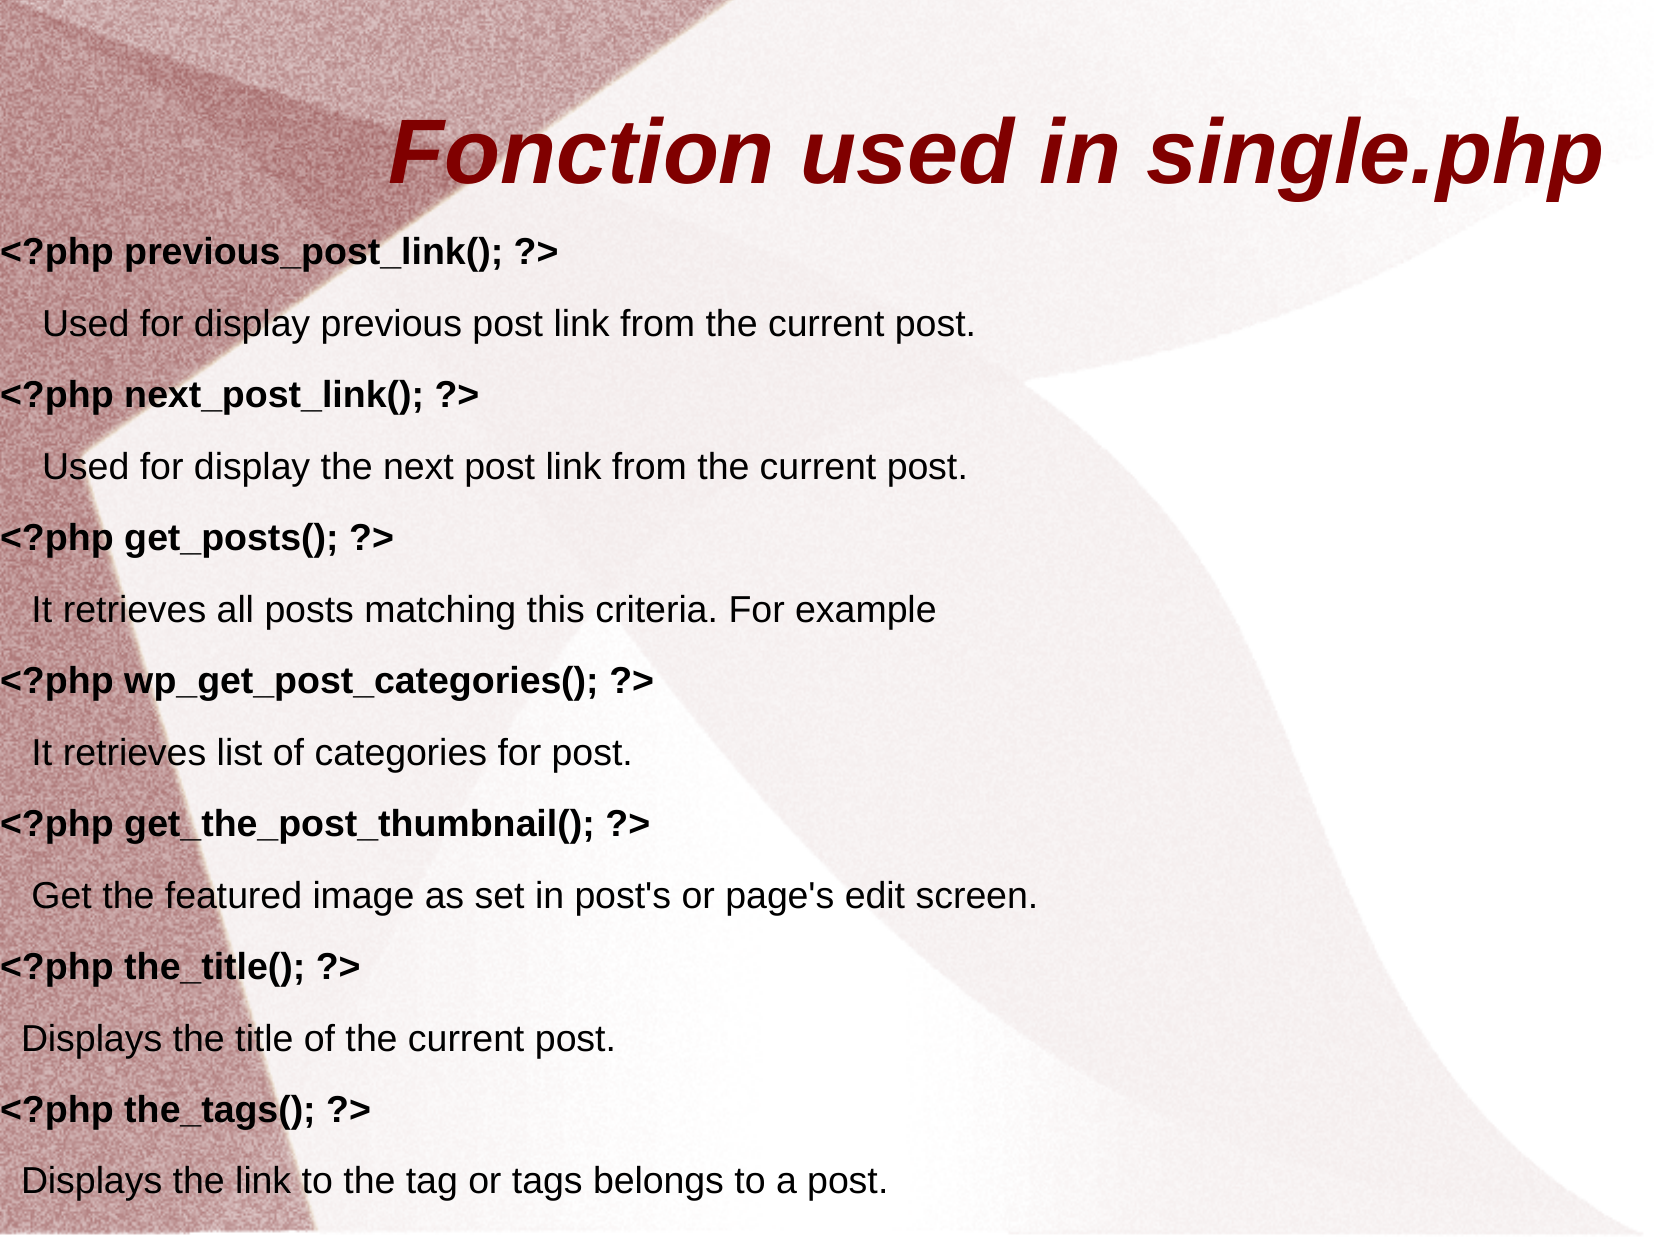

# Fonction used in single.php
<?php previous_post_link(); ?>
 Used for display previous post link from the current post.
<?php next_post_link(); ?>
 Used for display the next post link from the current post.
<?php get_posts(); ?>
 It retrieves all posts matching this criteria. For example
<?php wp_get_post_categories(); ?>
 It retrieves list of categories for post.
<?php get_the_post_thumbnail(); ?>
 Get the featured image as set in post's or page's edit screen.
<?php the_title(); ?>
 Displays the title of the current post.
<?php the_tags(); ?>
 Displays the link to the tag or tags belongs to a post.